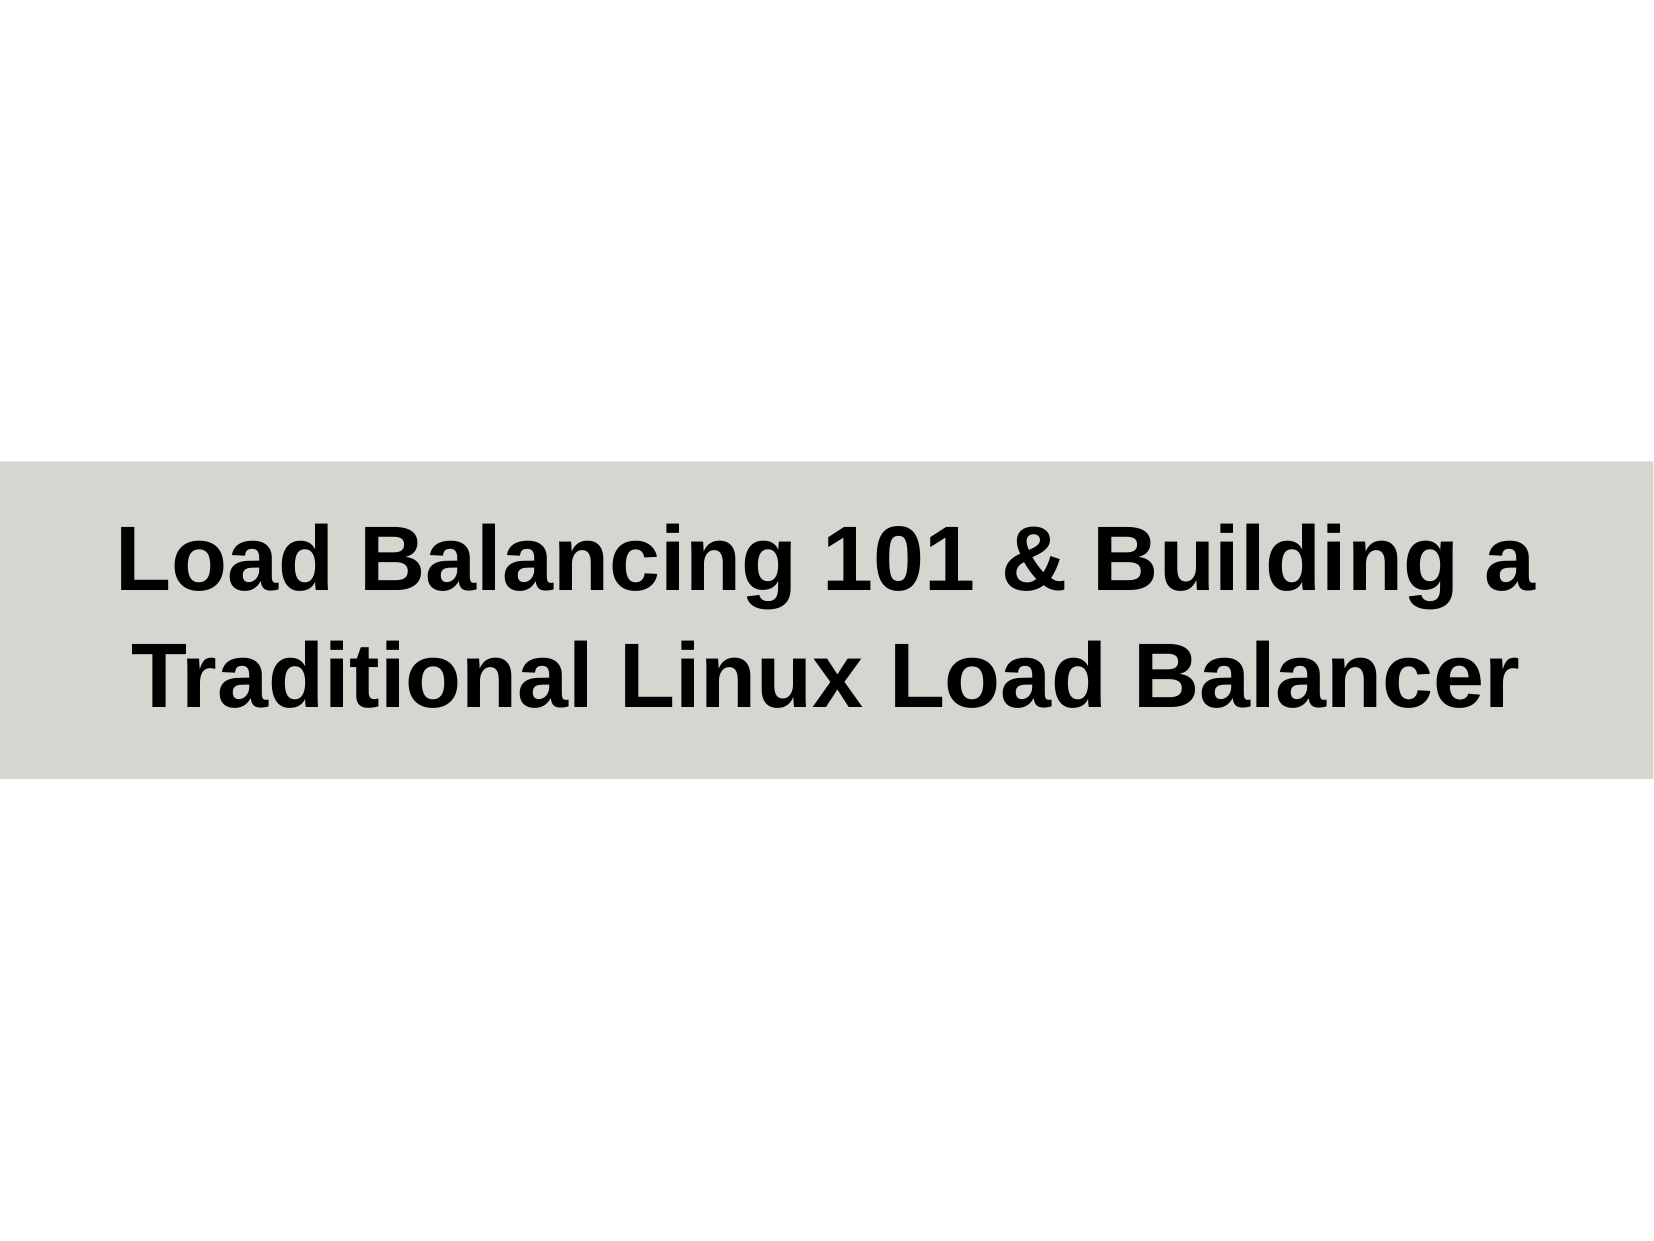

Load Balancing 101 & Building a Traditional Linux Load Balancer